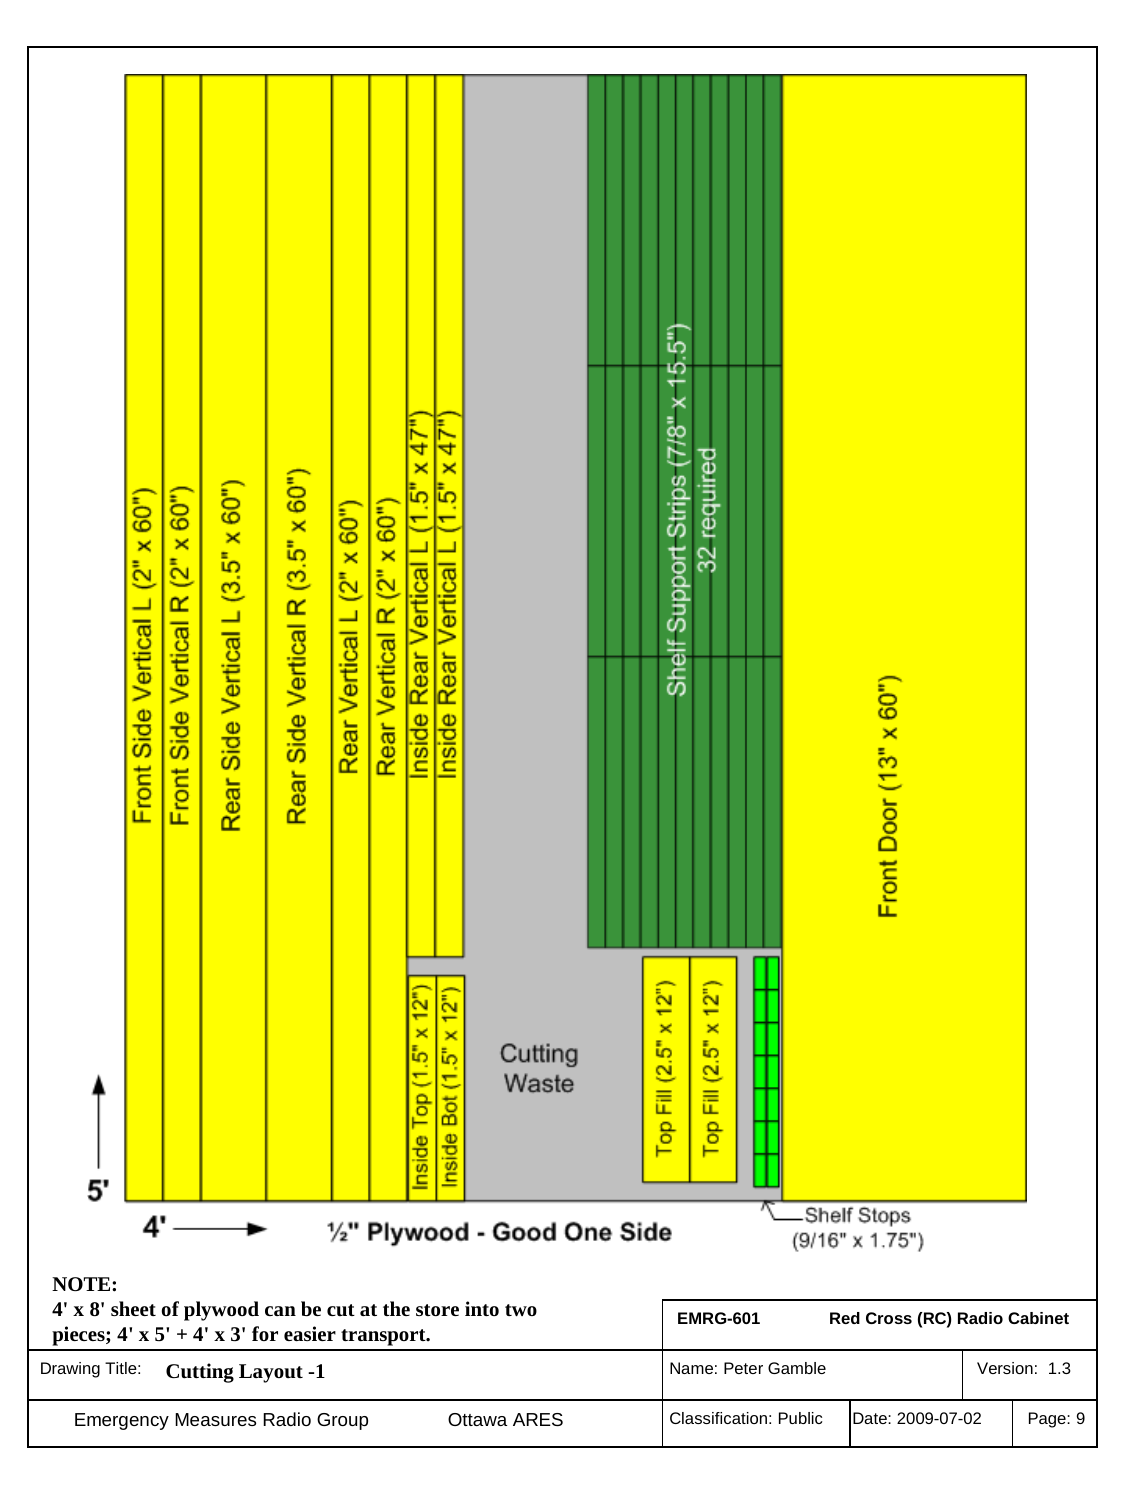

NOTE:
4' x 8' sheet of plywood can be cut at the store into two pieces; 4' x 5' + 4' x 3' for easier transport.
Cutting Layout -1
Emergency Measures Radio Group Ottawa ARES
Page: